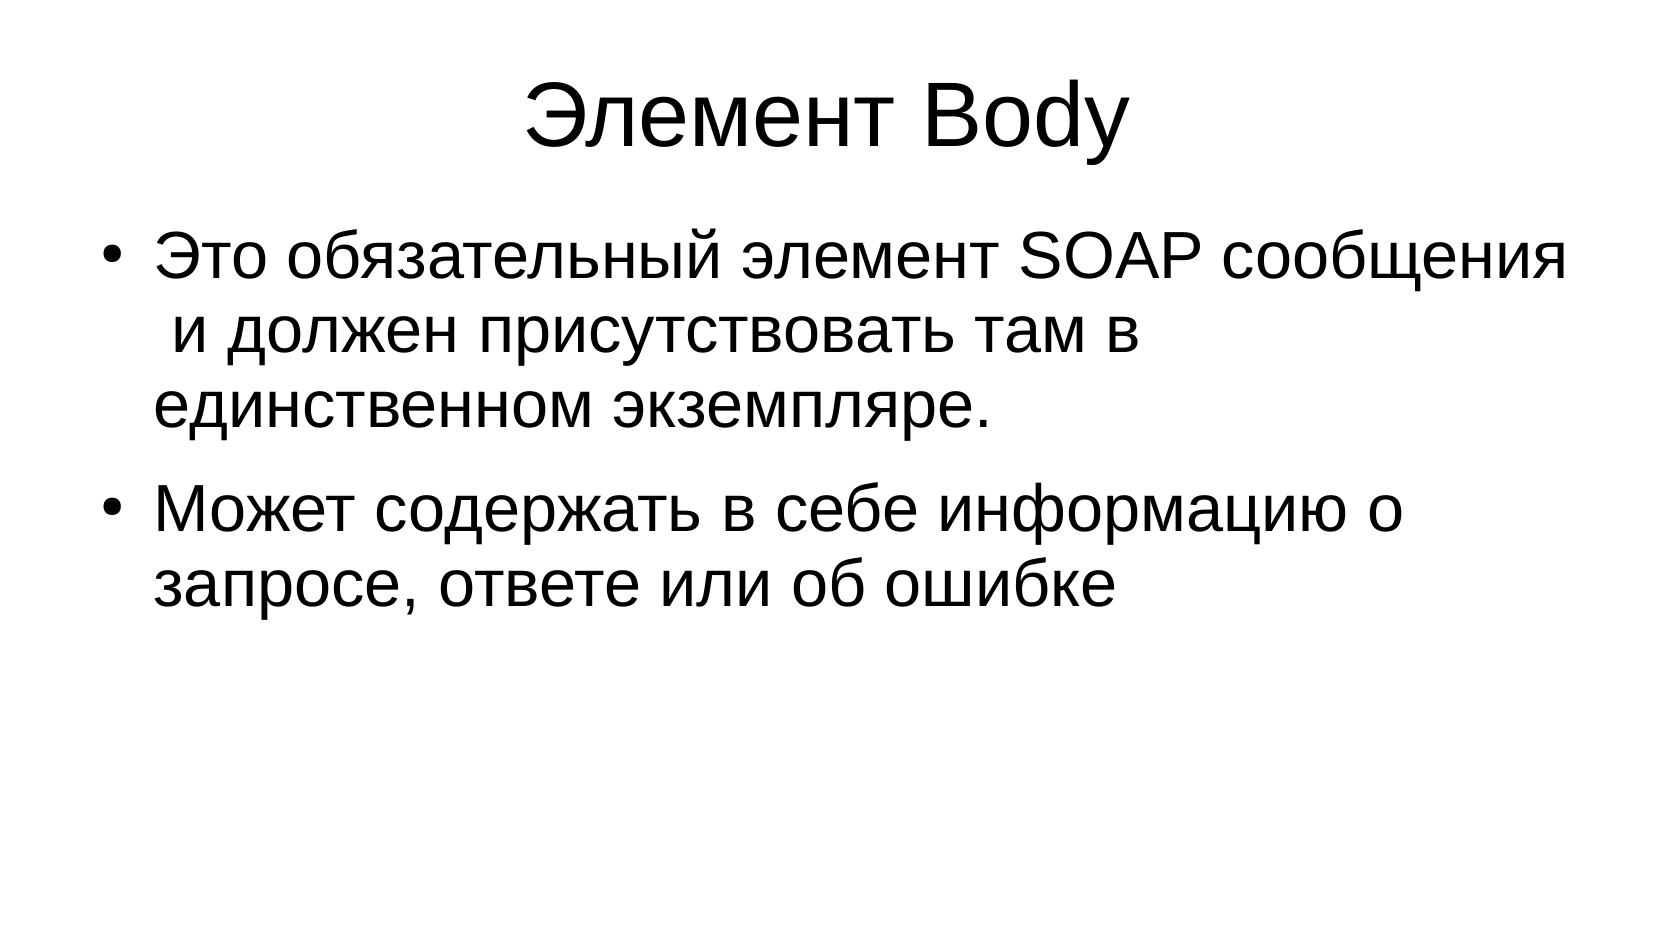

# Элемент Body
Это обязательный элемент SOAP сообщения и должен присутствовать там в единственном экземпляре.
Может содержать в себе информацию о запросе, ответе или об ошибке